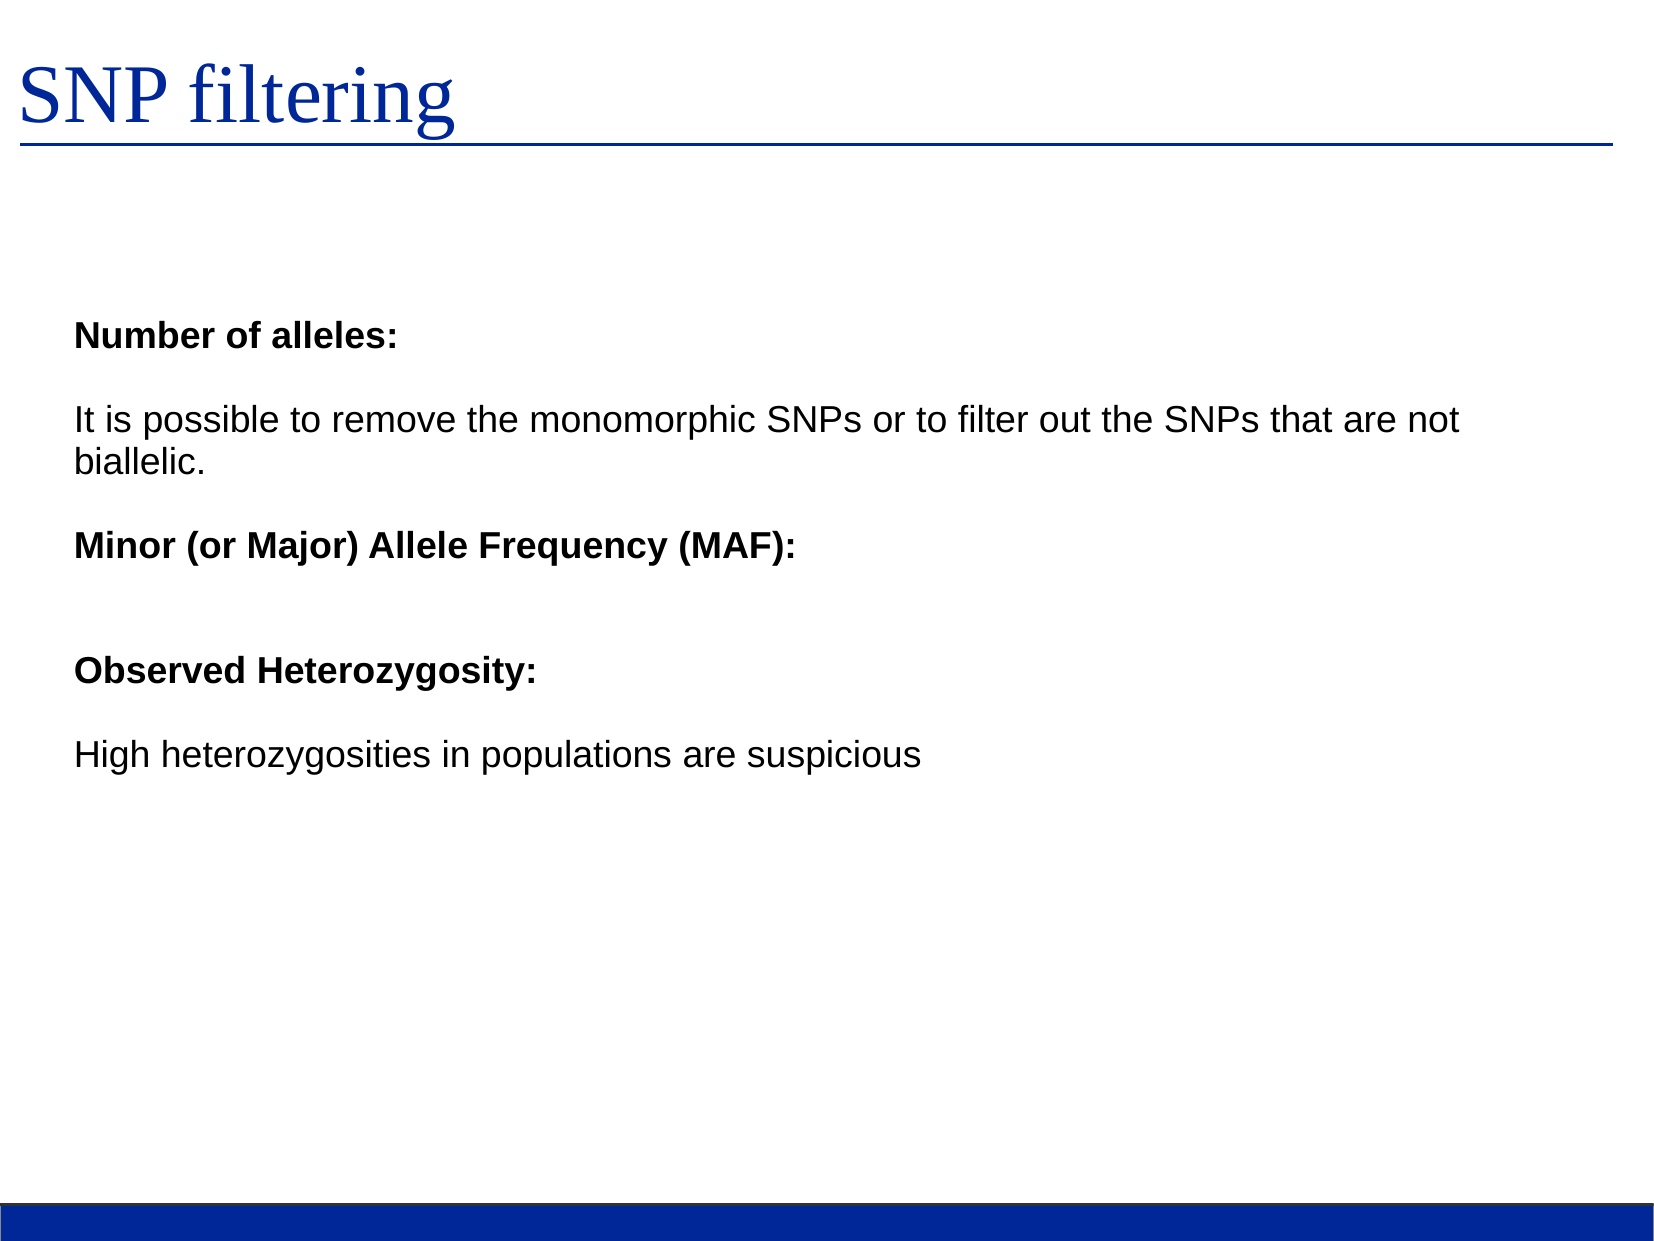

# SNP filtering
Number of alleles:
It is possible to remove the monomorphic SNPs or to filter out the SNPs that are not biallelic.
Minor (or Major) Allele Frequency (MAF):
Observed Heterozygosity:
High heterozygosities in populations are suspicious